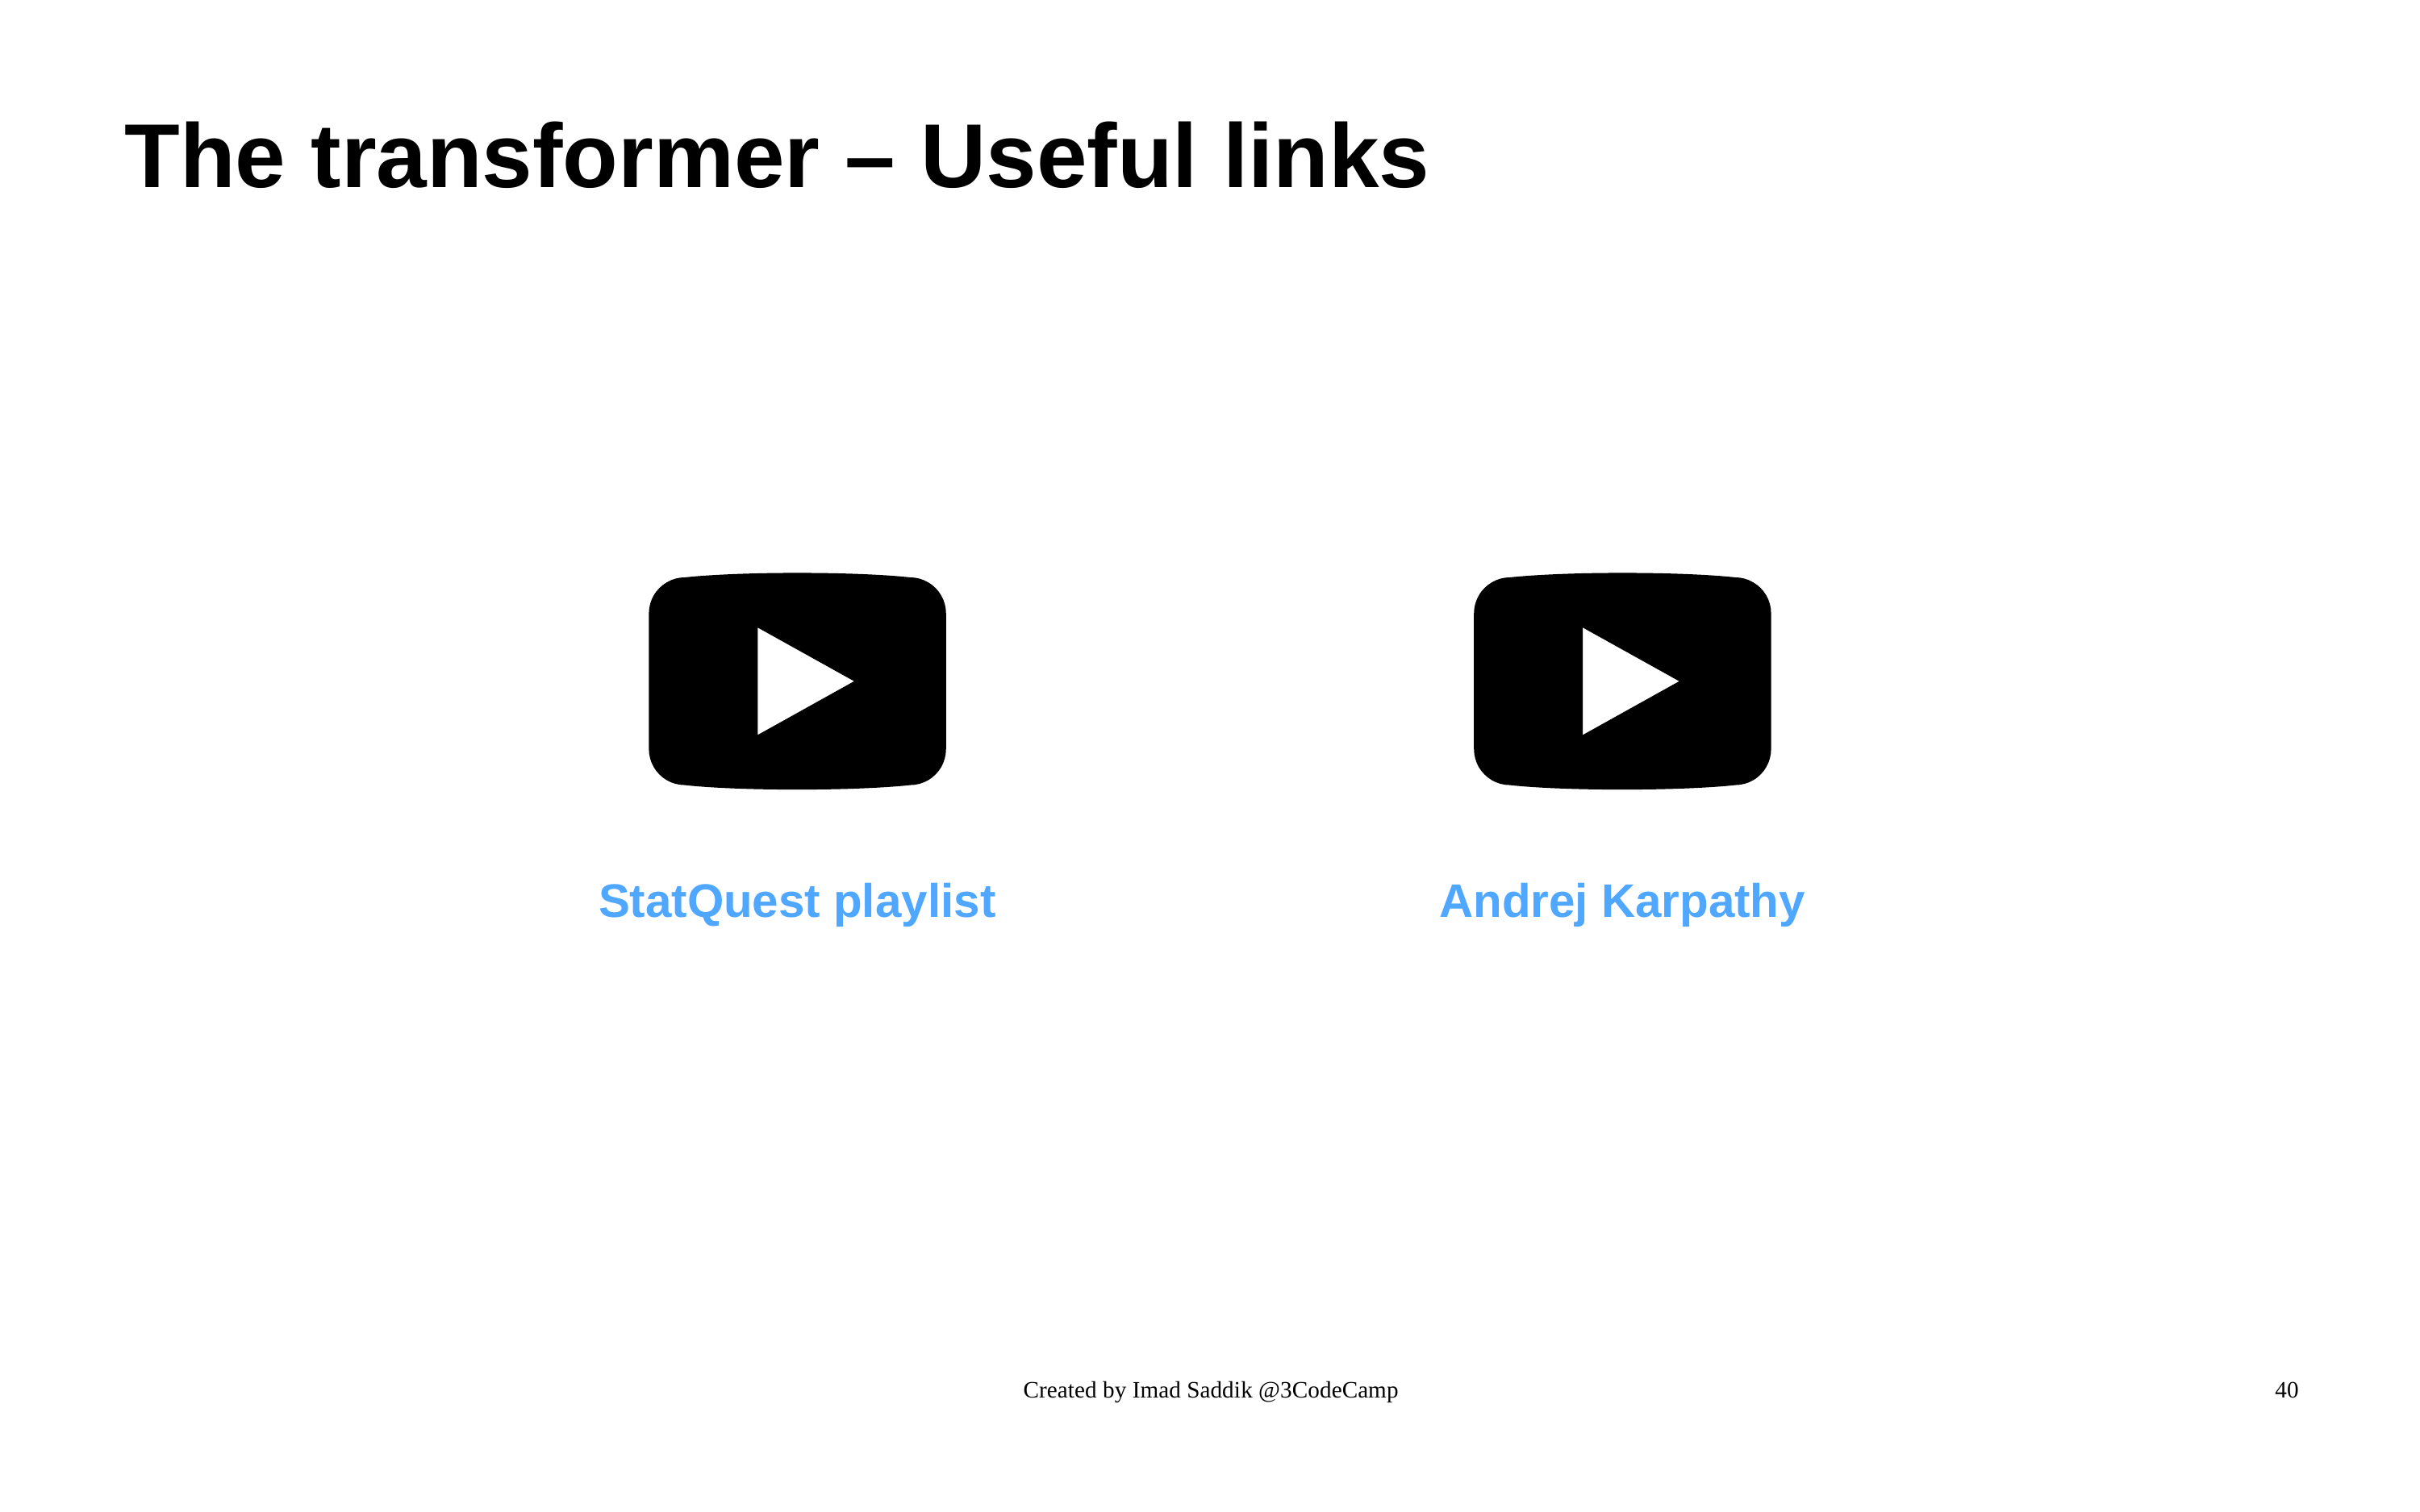

The transformer – Useful links
StatQuest playlist
Andrej Karpathy
Created by Imad Saddik @3CodeCamp
40